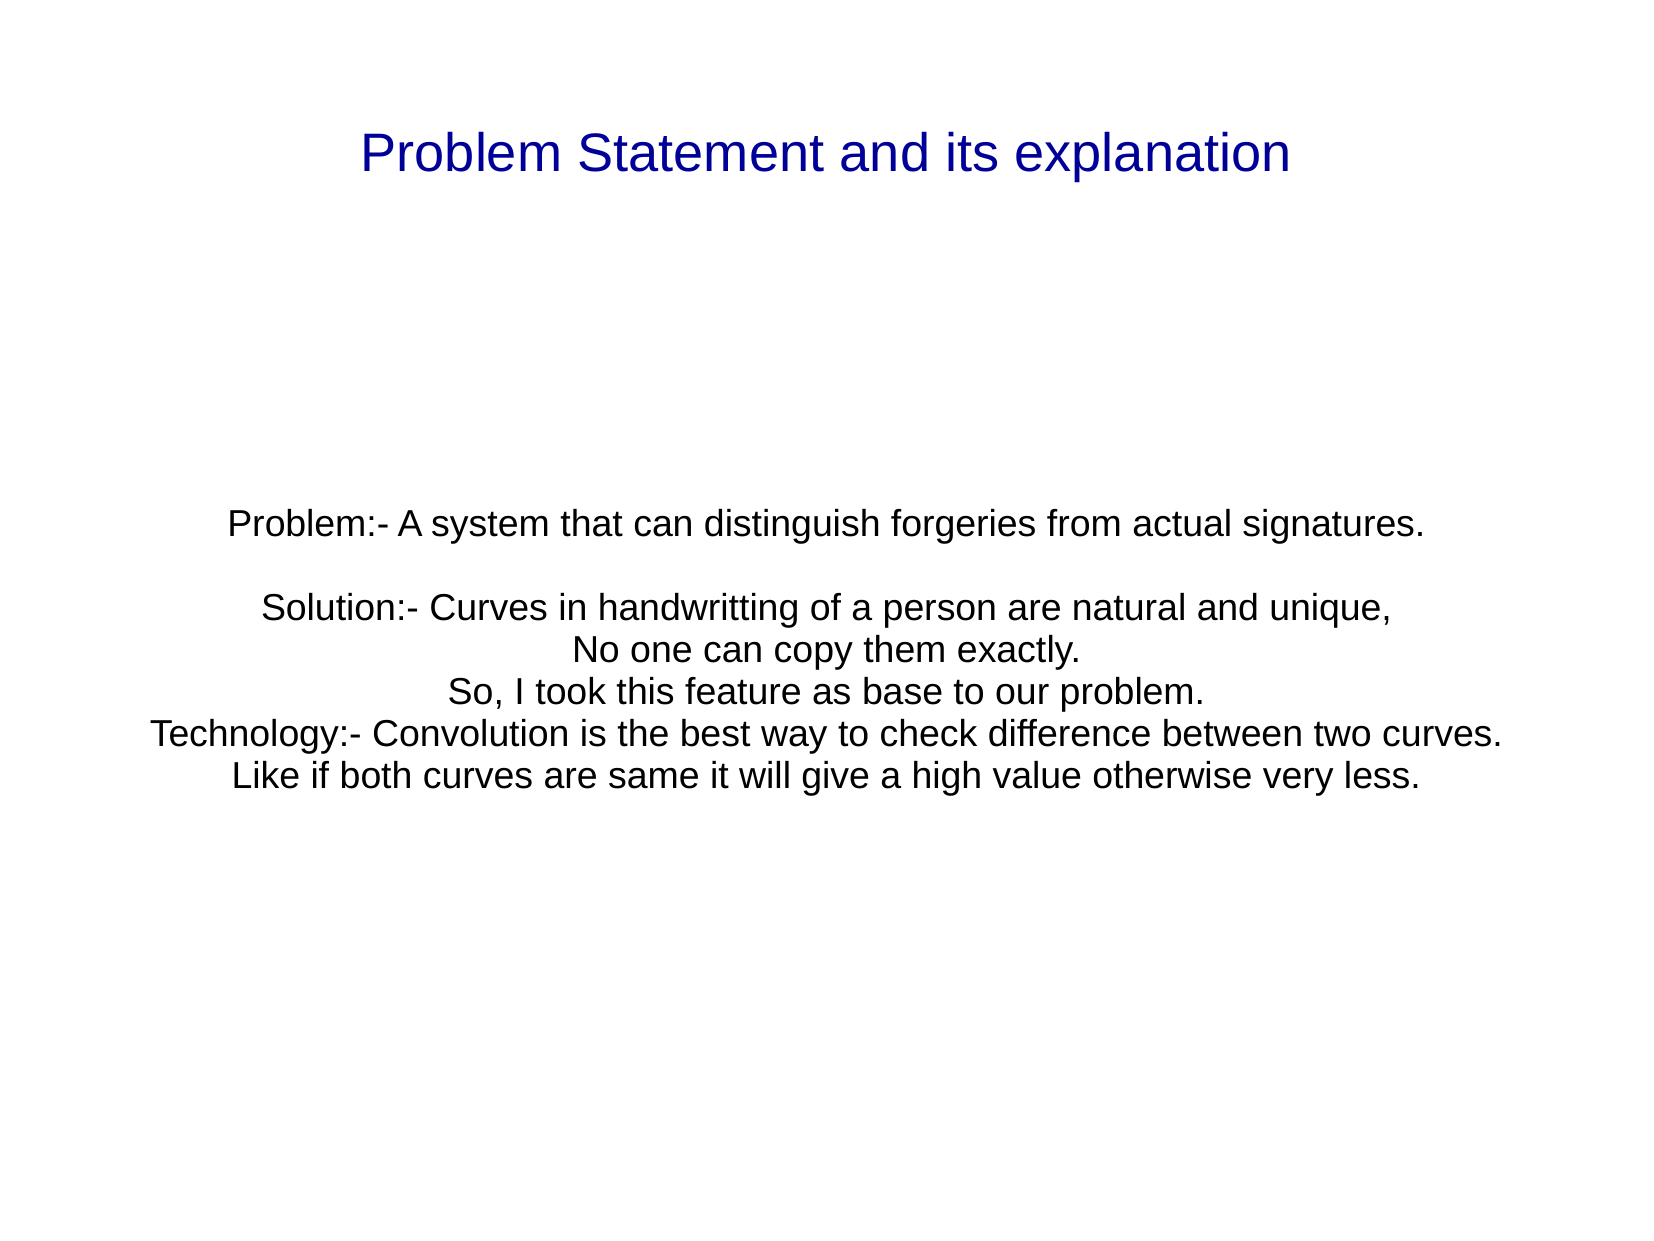

# Problem Statement and its explanation
Problem:- A system that can distinguish forgeries from actual signatures.
Solution:- Curves in handwritting of a person are natural and unique,
No one can copy them exactly.
So, I took this feature as base to our problem.
Technology:- Convolution is the best way to check difference between two curves.
Like if both curves are same it will give a high value otherwise very less.